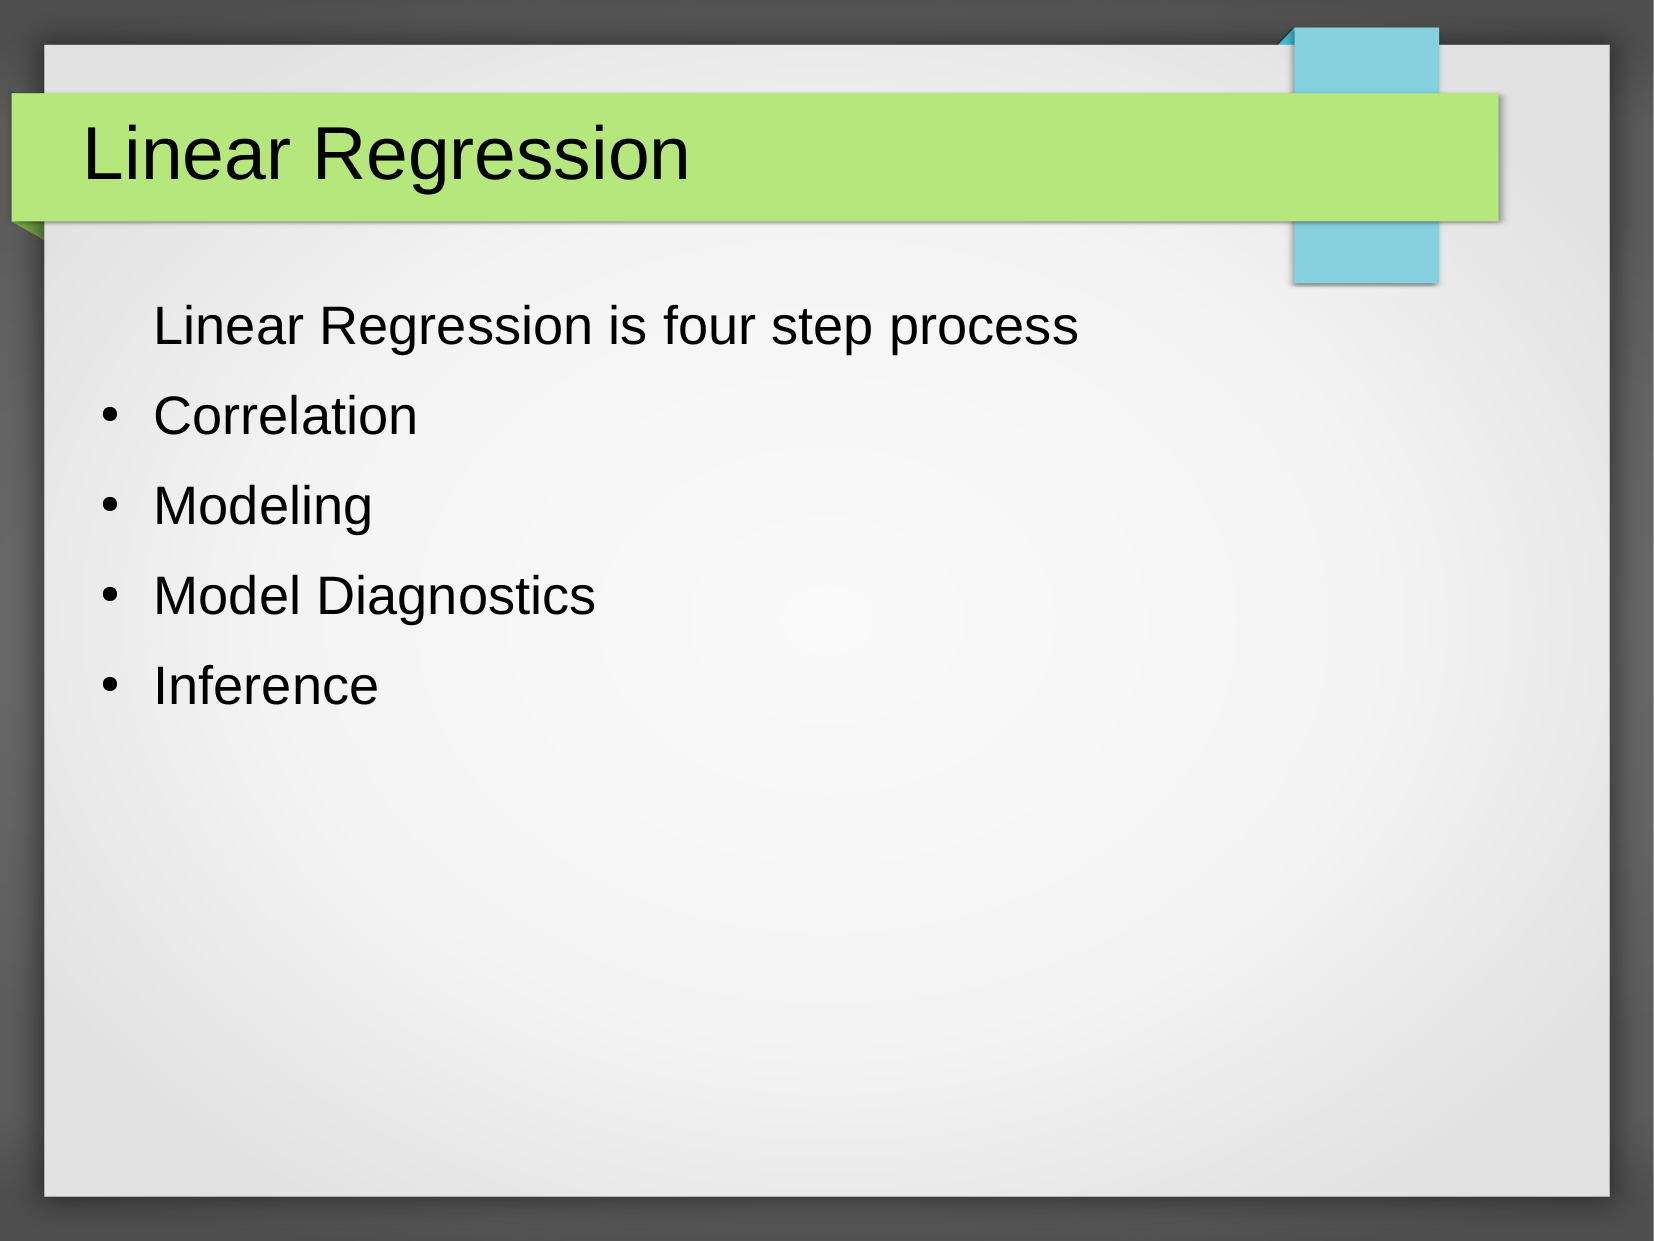

# Linear Regression
Linear Regression is four step process
Correlation
Modeling
Model Diagnostics
Inference